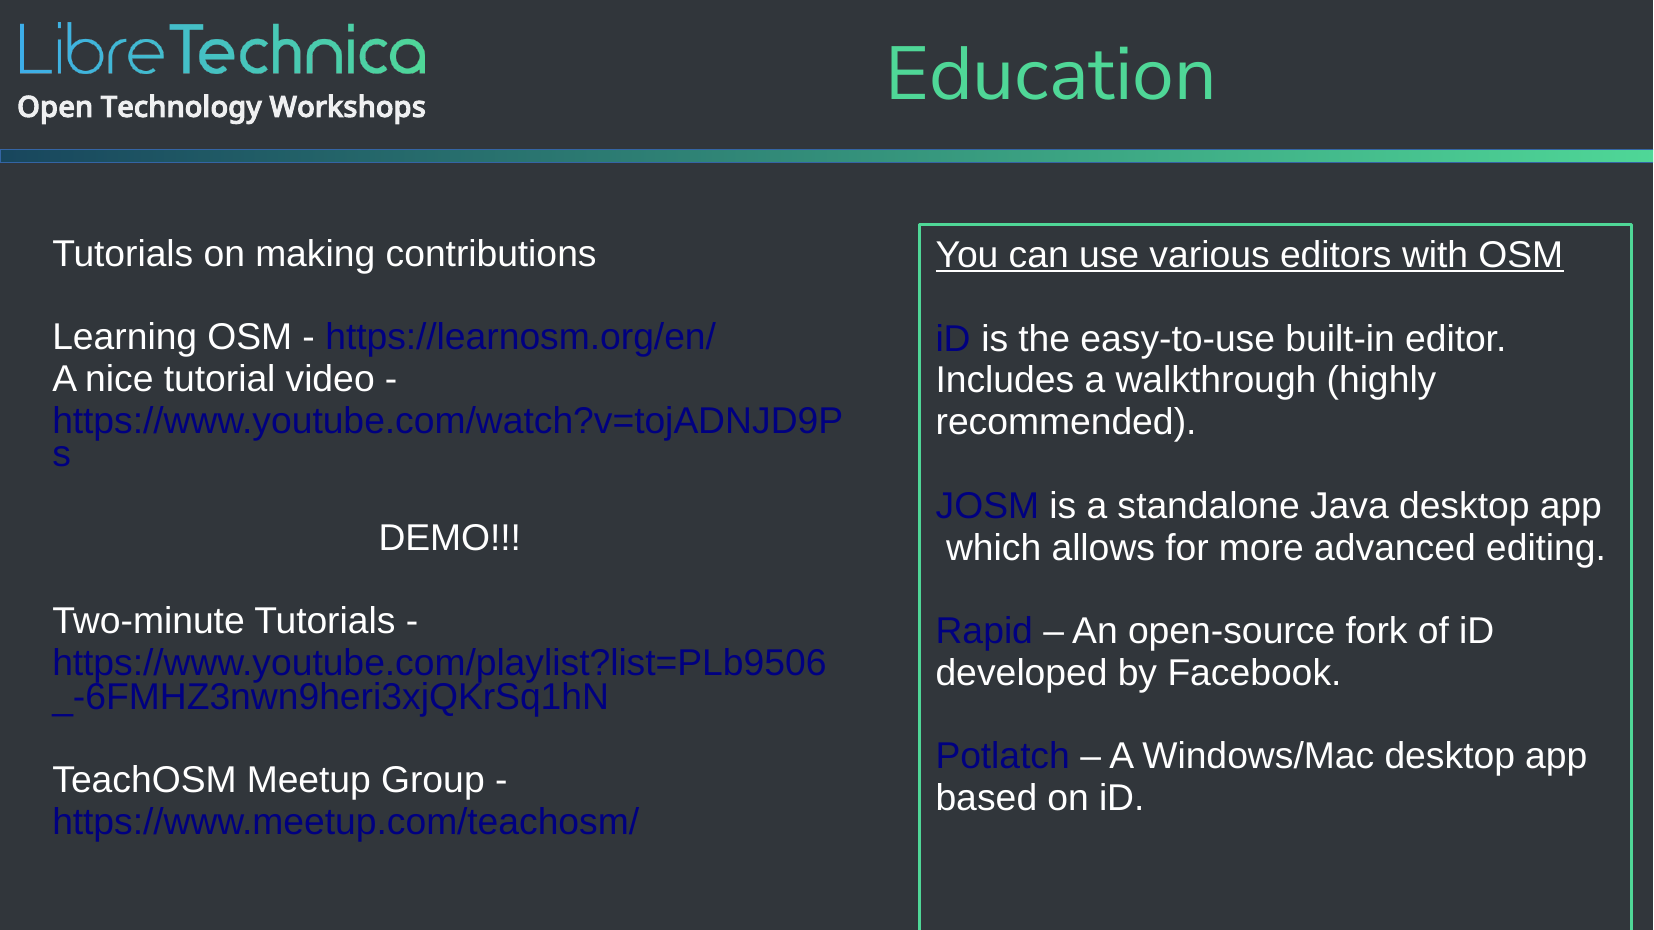

Education
# Open Technology Workshops
Tutorials on making contributions
Learning OSM - https://learnosm.org/en/
A nice tutorial video - https://www.youtube.com/watch?v=tojADNJD9Ps
DEMO!!!
Two-minute Tutorials - https://www.youtube.com/playlist?list=PLb9506_-6FMHZ3nwn9heri3xjQKrSq1hN
TeachOSM Meetup Group - https://www.meetup.com/teachosm/
You can use various editors with OSM
iD is the easy-to-use built-in editor. Includes a walkthrough (highly recommended).
JOSM is a standalone Java desktop app
 which allows for more advanced editing.
Rapid – An open-source fork of iD developed by Facebook.
Potlatch – A Windows/Mac desktop app based on iD.